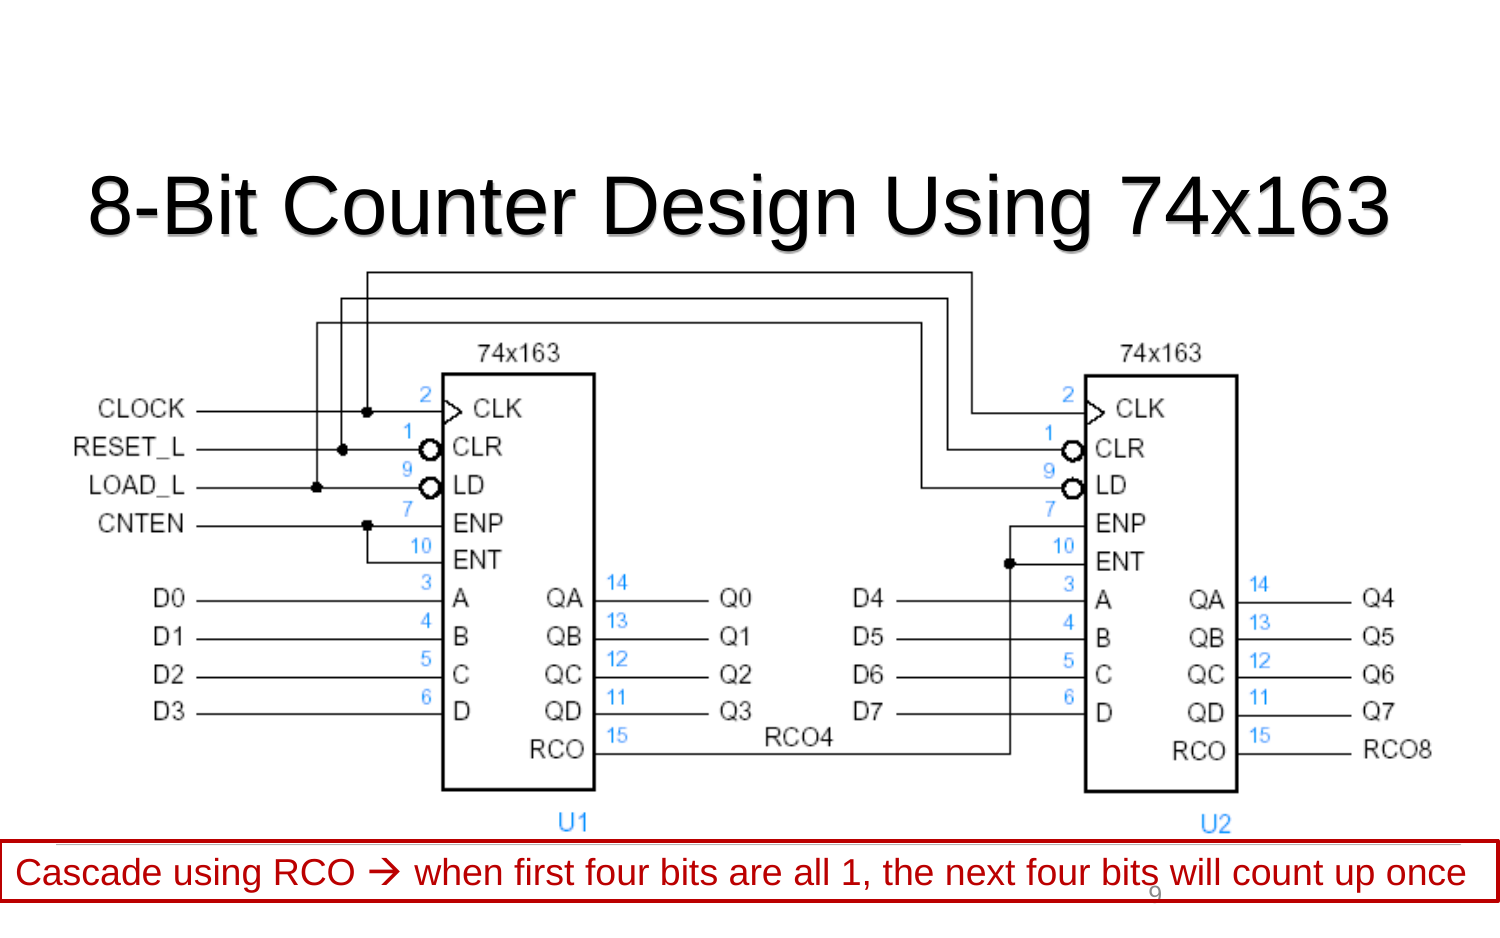

# 8-Bit Counter Design Using 74x163
Cascade using RCO  when first four bits are all 1, the next four bits will count up once